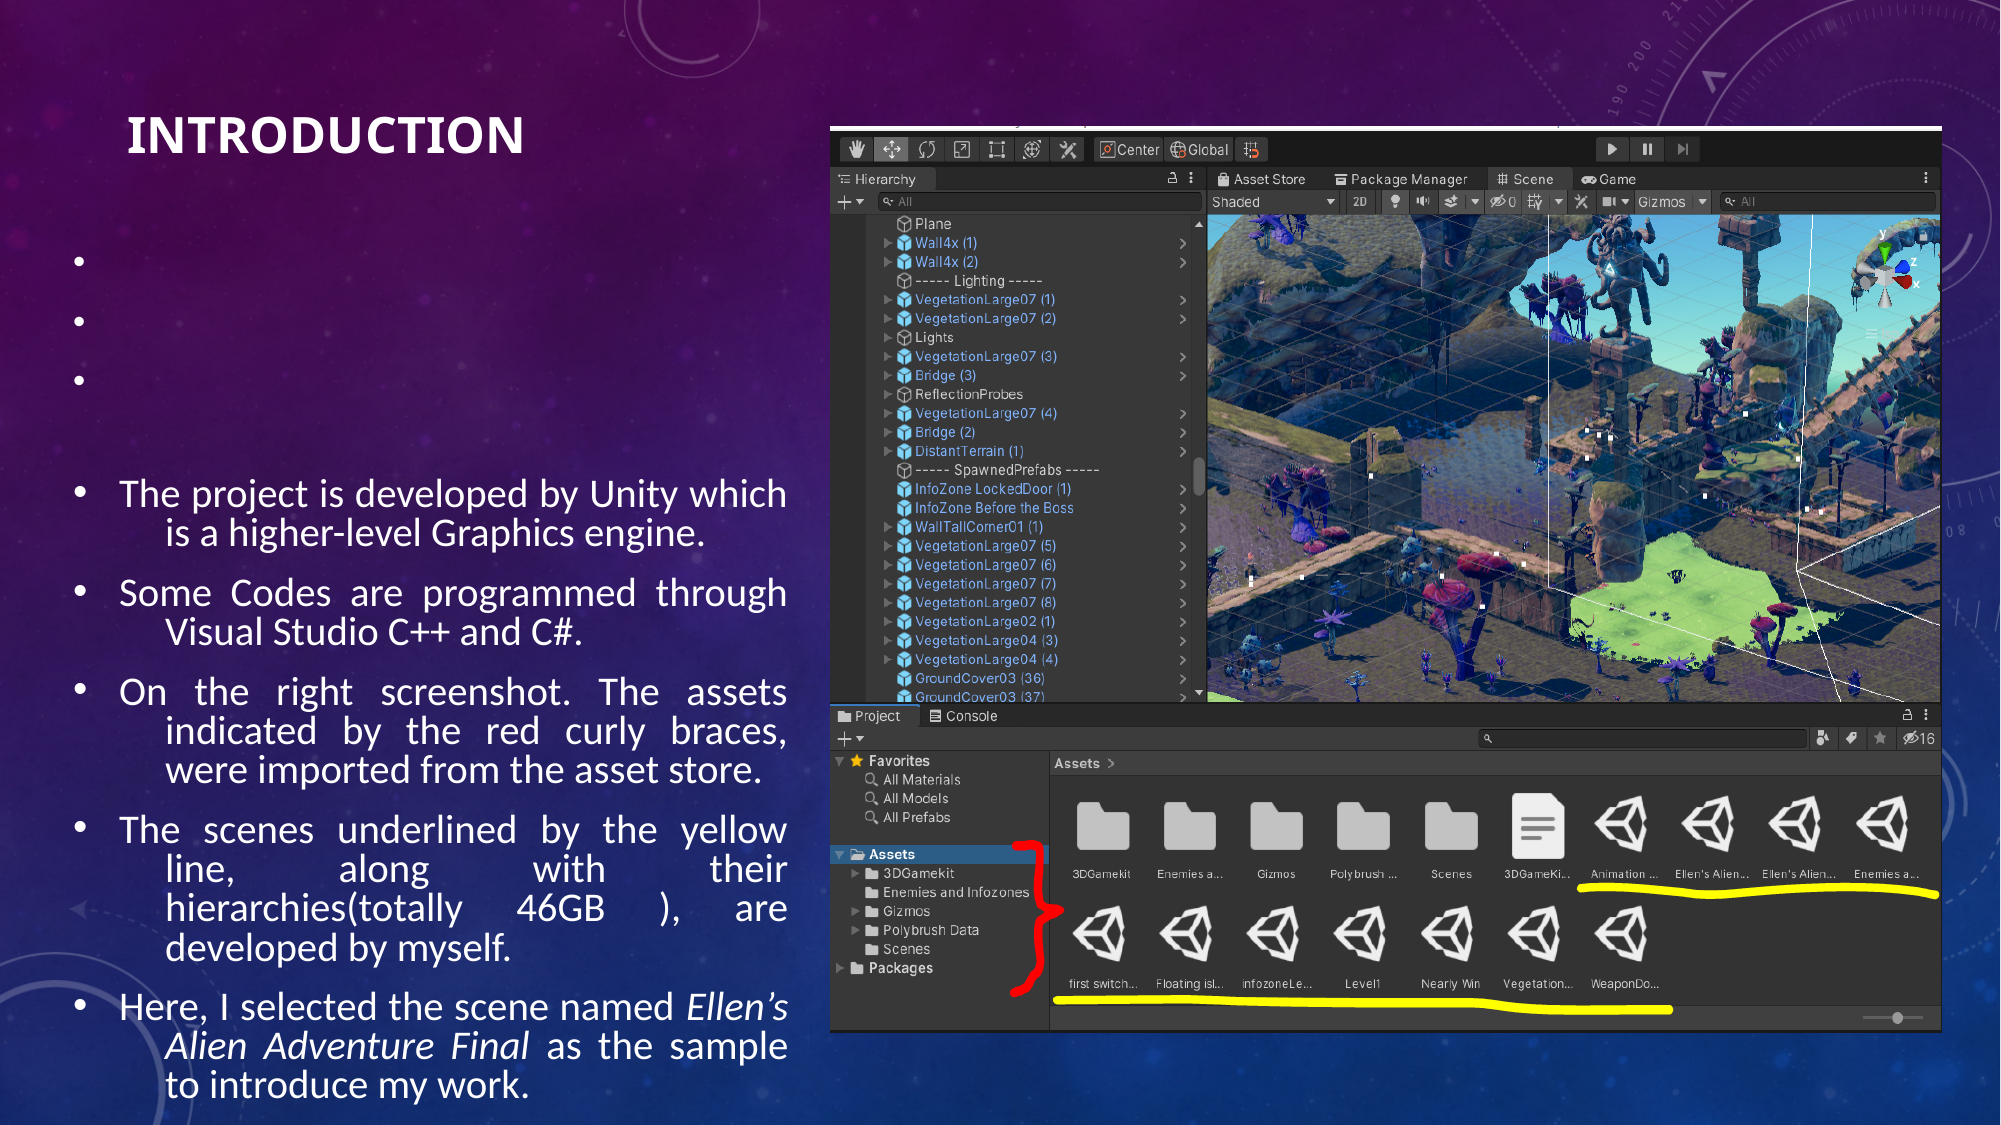

# Introduction
The project is developed by Unity which is a higher-level Graphics engine.
Some Codes are programmed through Visual Studio C++ and C#.
On the right screenshot. The assets indicated by the red curly braces, were imported from the asset store.
The scenes underlined by the yellow line, along with their hierarchies(totally 46GB ), are developed by myself.
Here, I selected the scene named Ellen’s Alien Adventure Final as the sample to introduce my work.